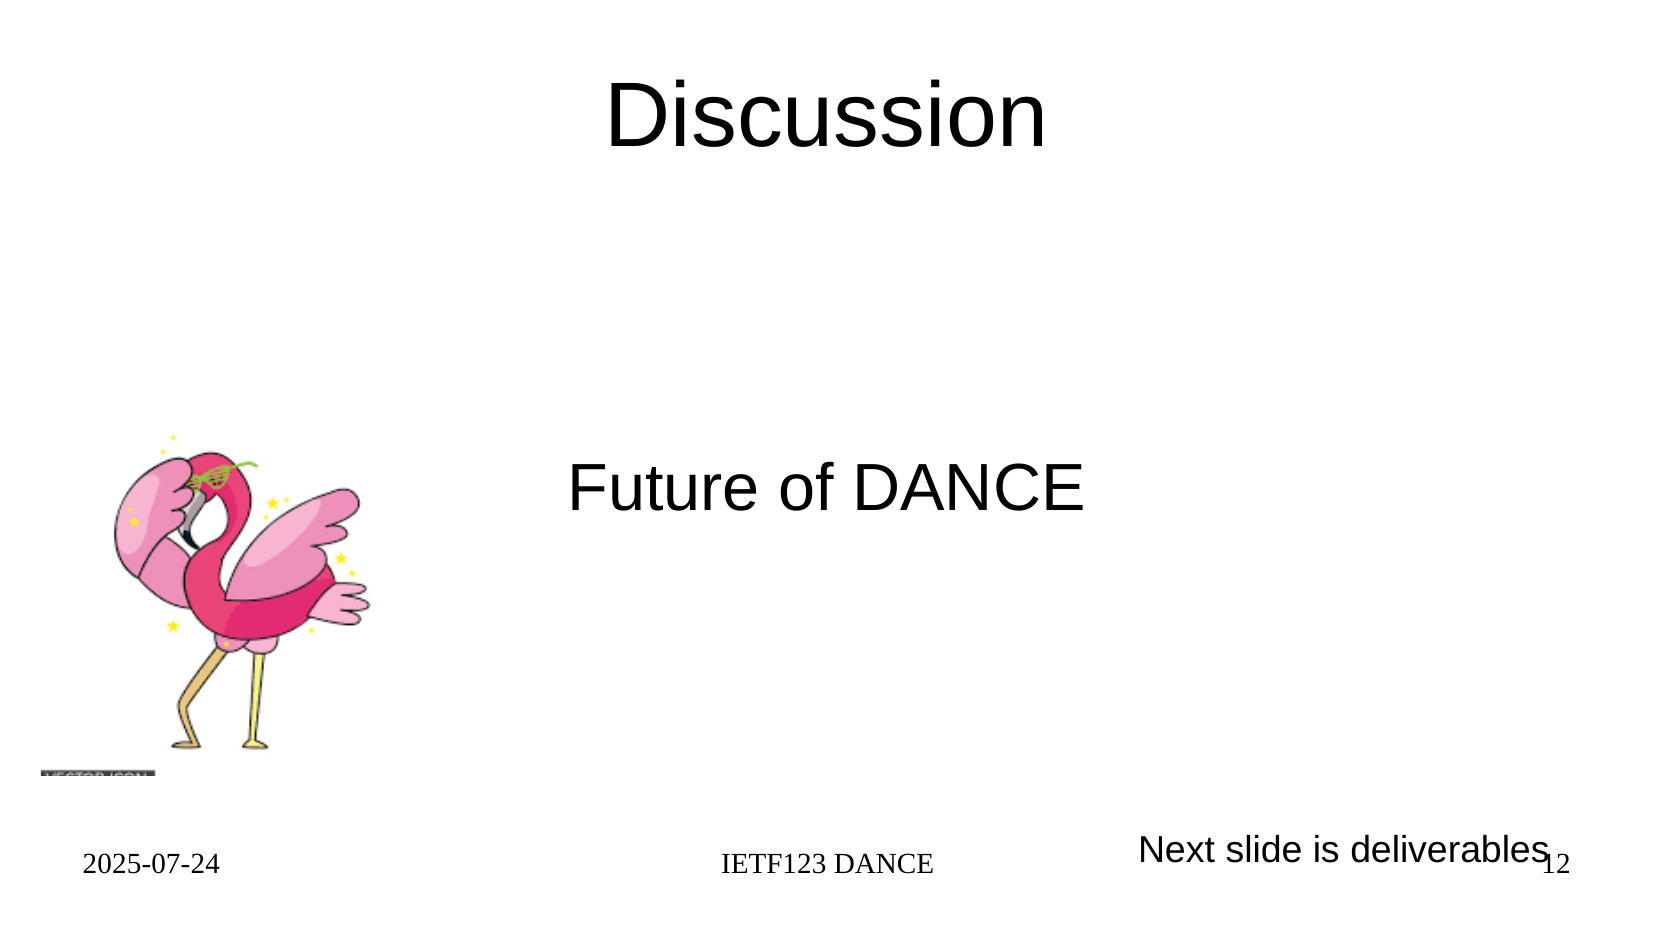

# Discussion
Future of DANCE
Next slide is deliverables
2025-07-24
IETF123 DANCE
12